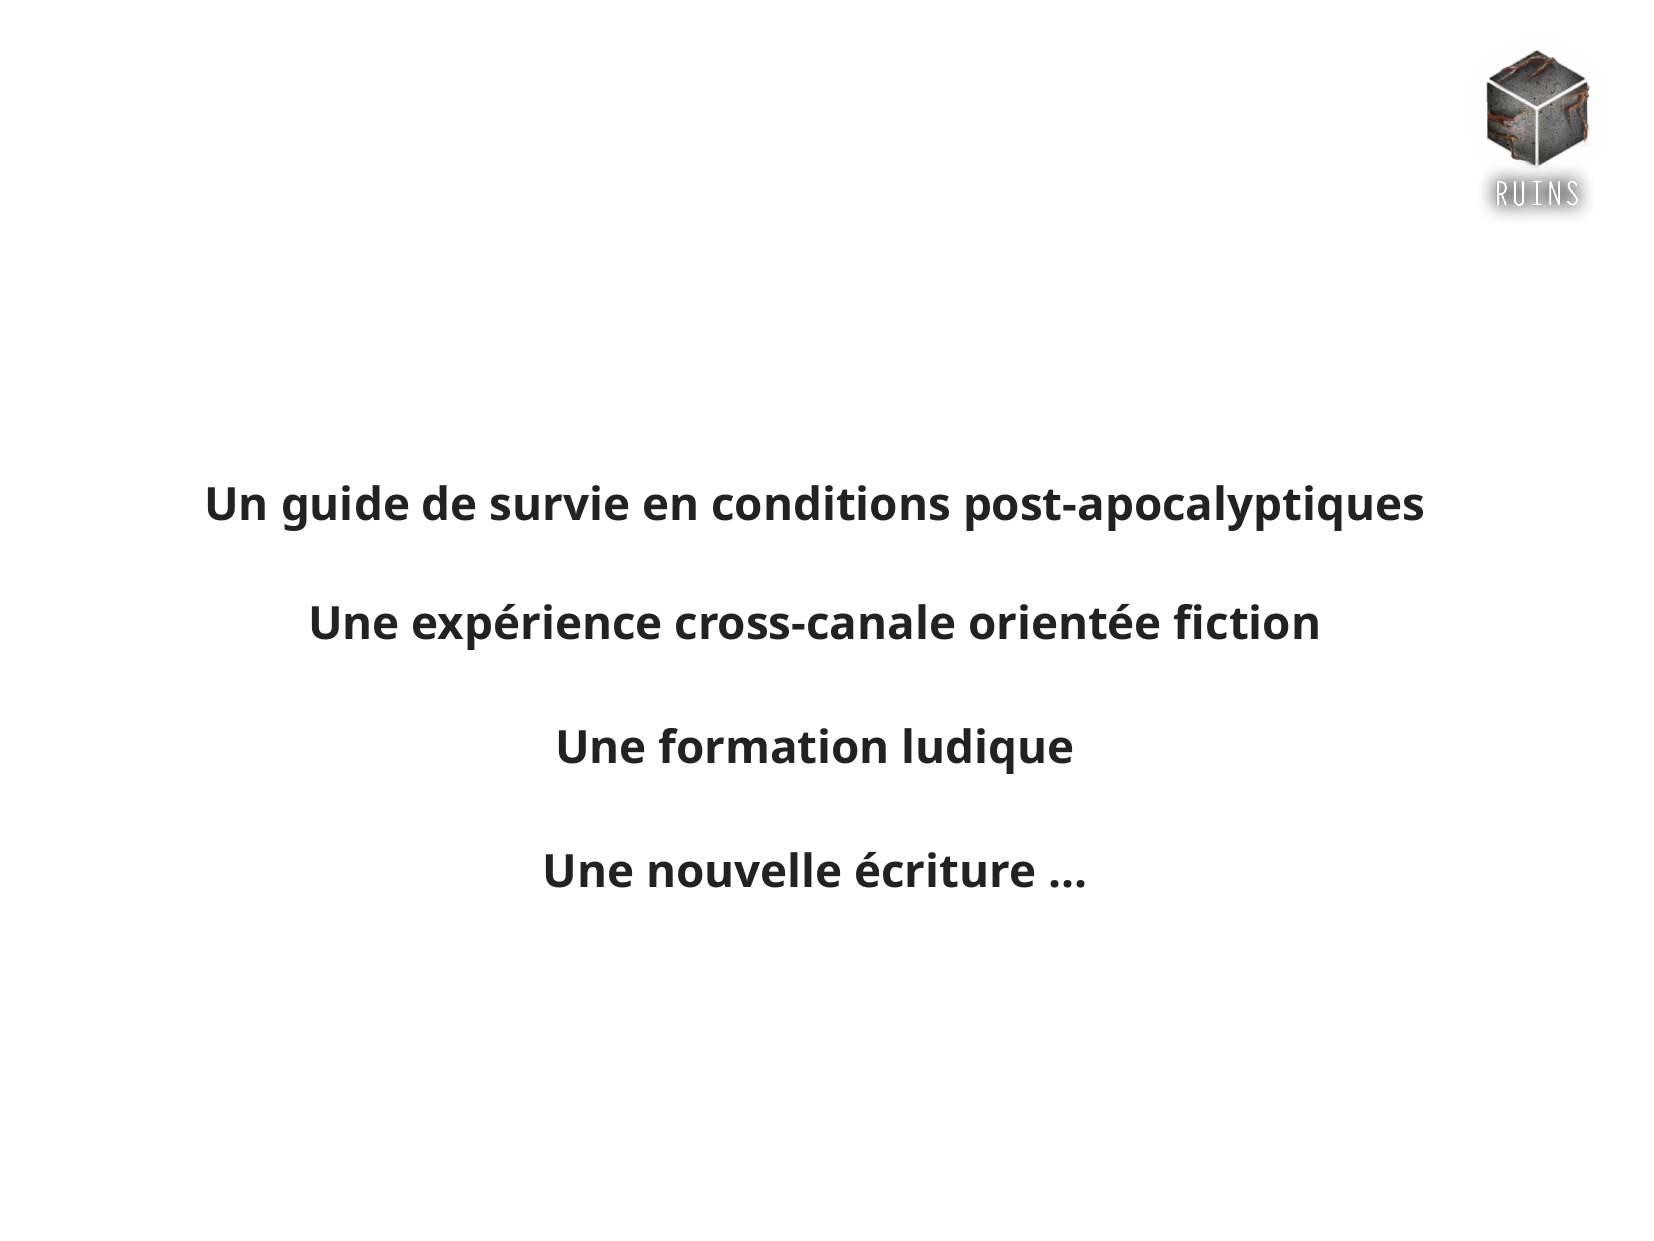

# Un guide de survie en conditions post-apocalyptiques
Une expérience cross-canale orientée fiction
Une formation ludique
Une nouvelle écriture ...